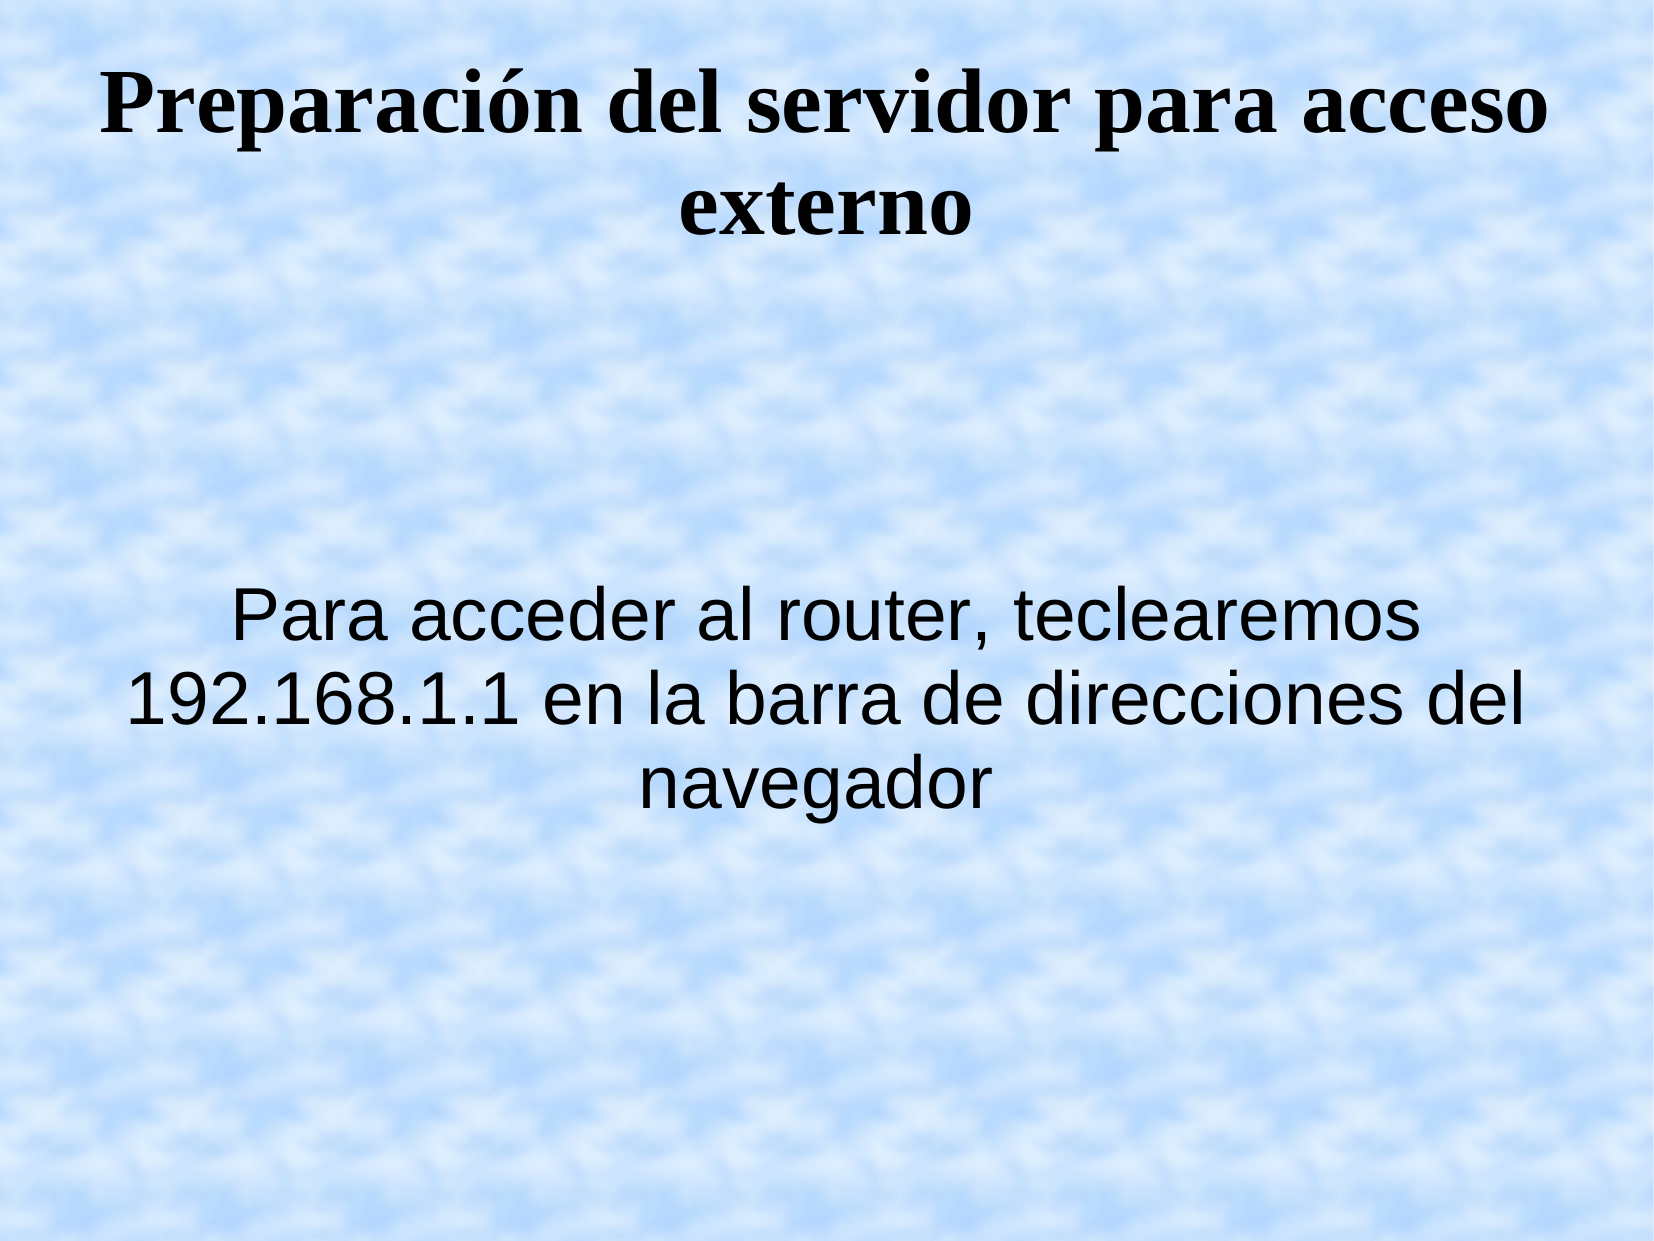

# Preparación del servidor para acceso externo
Para acceder al router, teclearemos 192.168.1.1 en la barra de direcciones del navegador